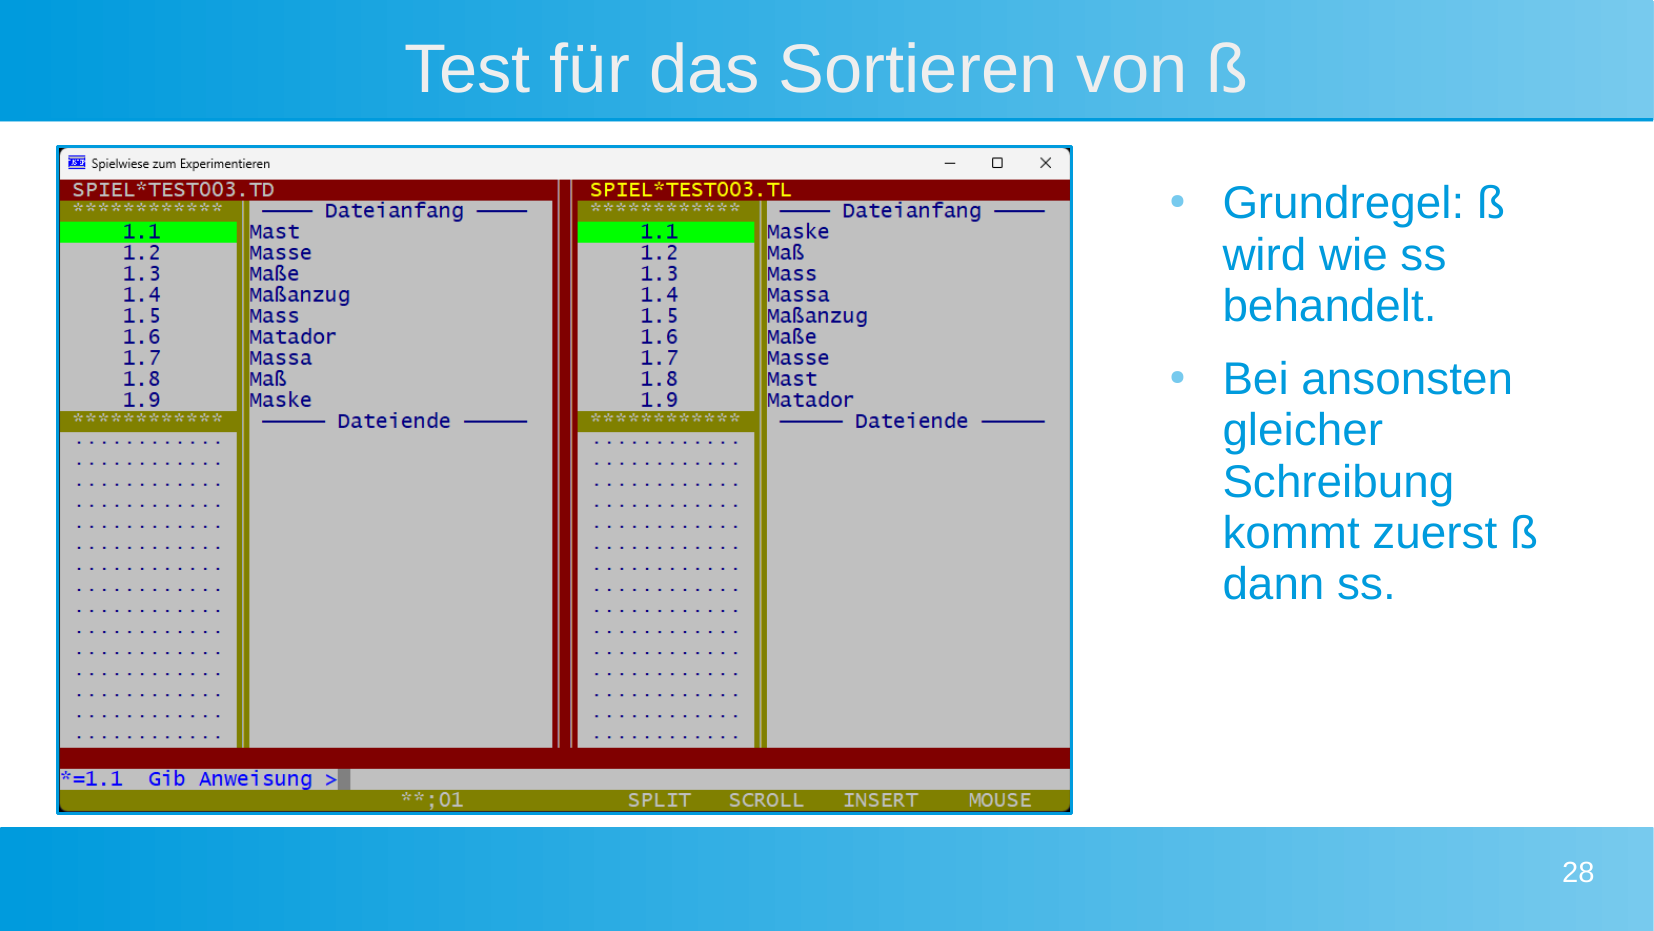

# Test für das Sortieren von ß
Grundregel: ß wird wie ss behandelt.
Bei ansonsten gleicher Schreibung kommt zuerst ß dann ss.
28